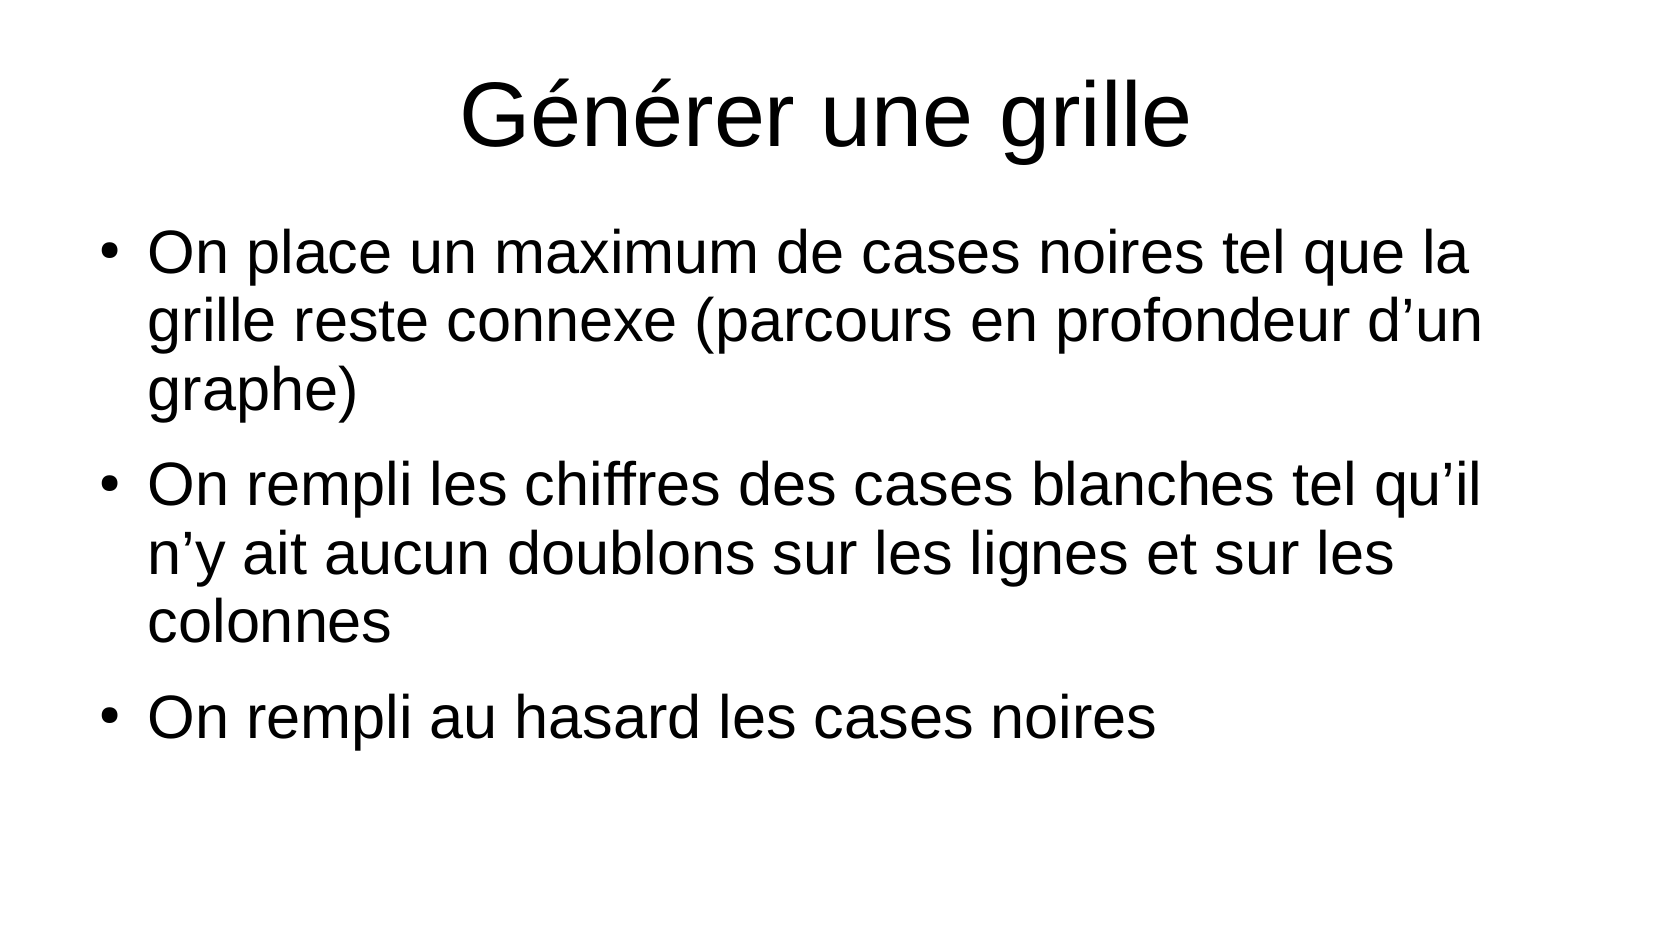

# Générer une grille
On place un maximum de cases noires tel que la grille reste connexe (parcours en profondeur d’un graphe)
On rempli les chiffres des cases blanches tel qu’il n’y ait aucun doublons sur les lignes et sur les colonnes
On rempli au hasard les cases noires